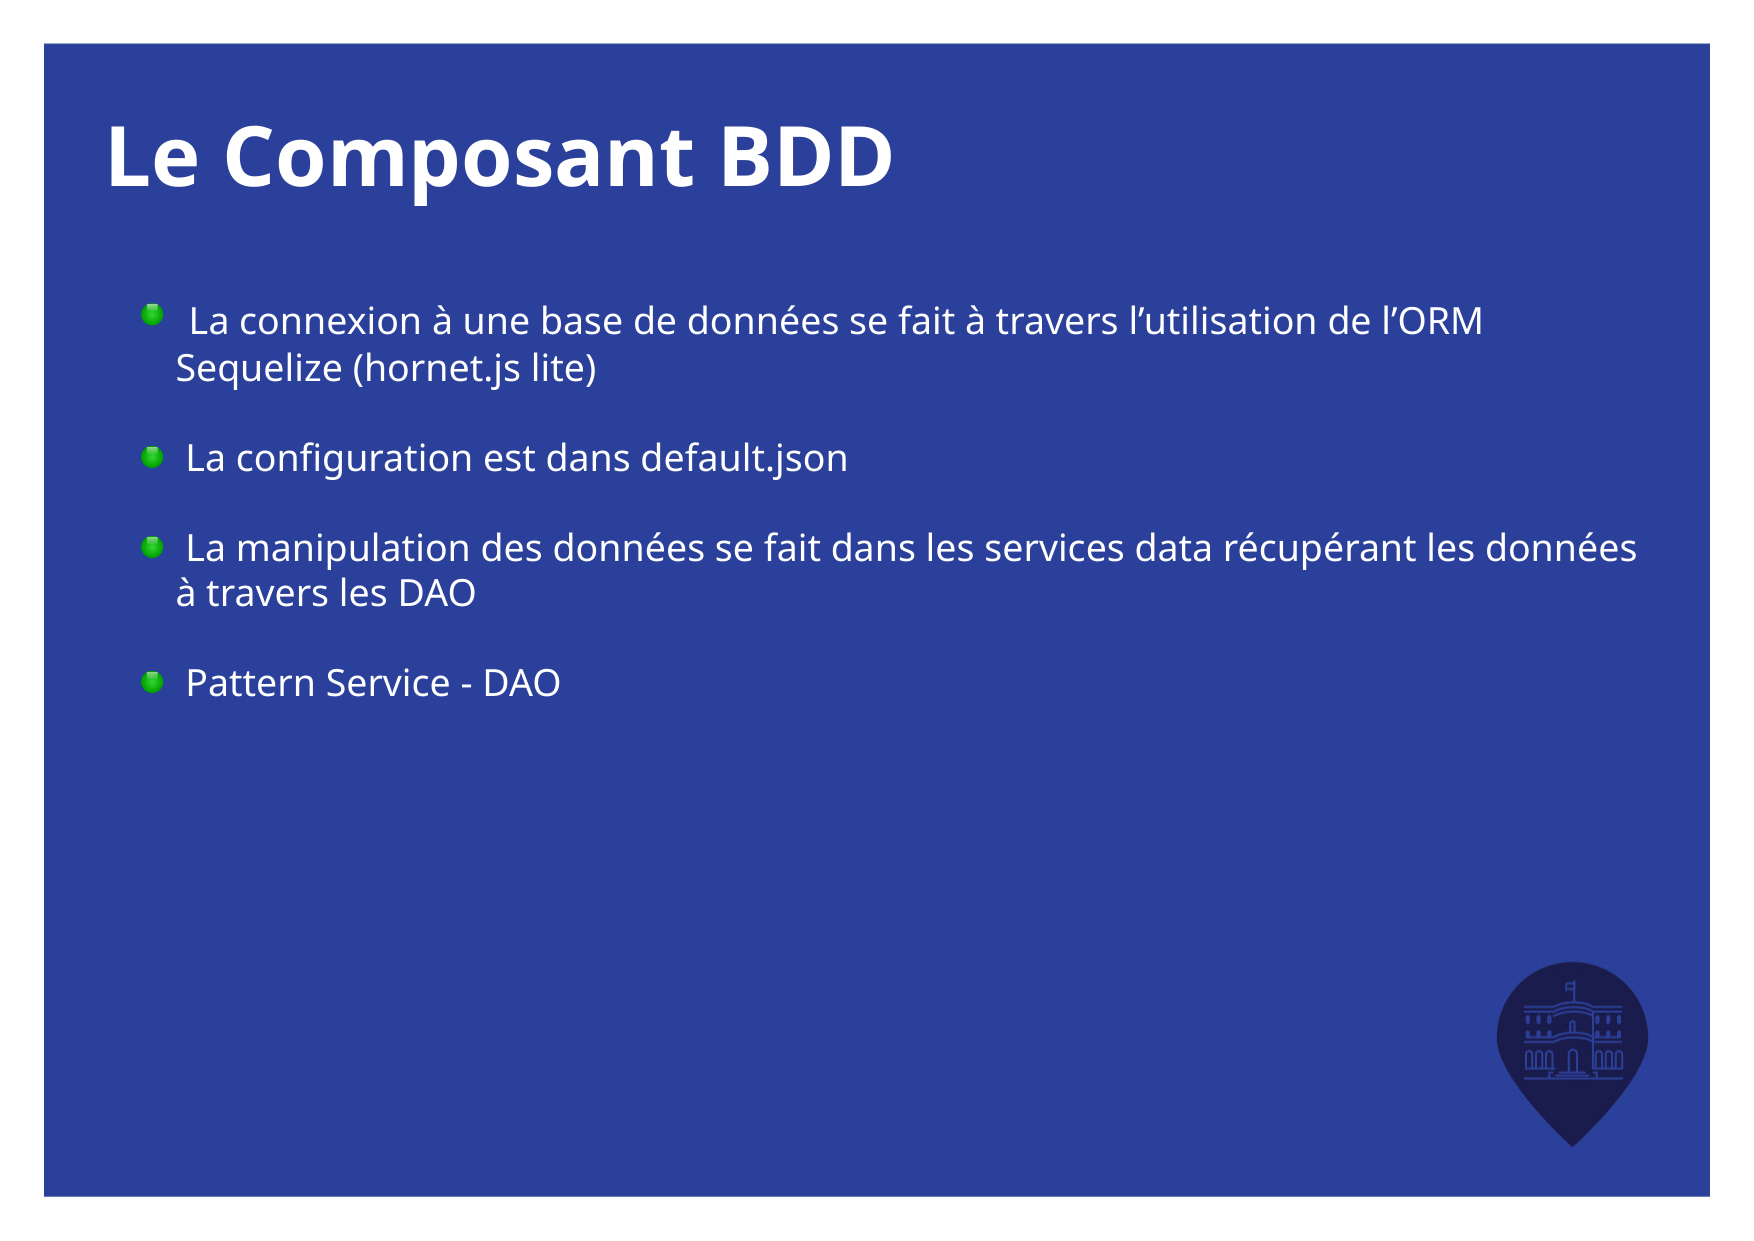

# Le Composant BDD
 La connexion à une base de données se fait à travers l’utilisation de l’ORM Sequelize (hornet.js lite)
 La configuration est dans default.json
 La manipulation des données se fait dans les services data récupérant les données à travers les DAO
 Pattern Service - DAO